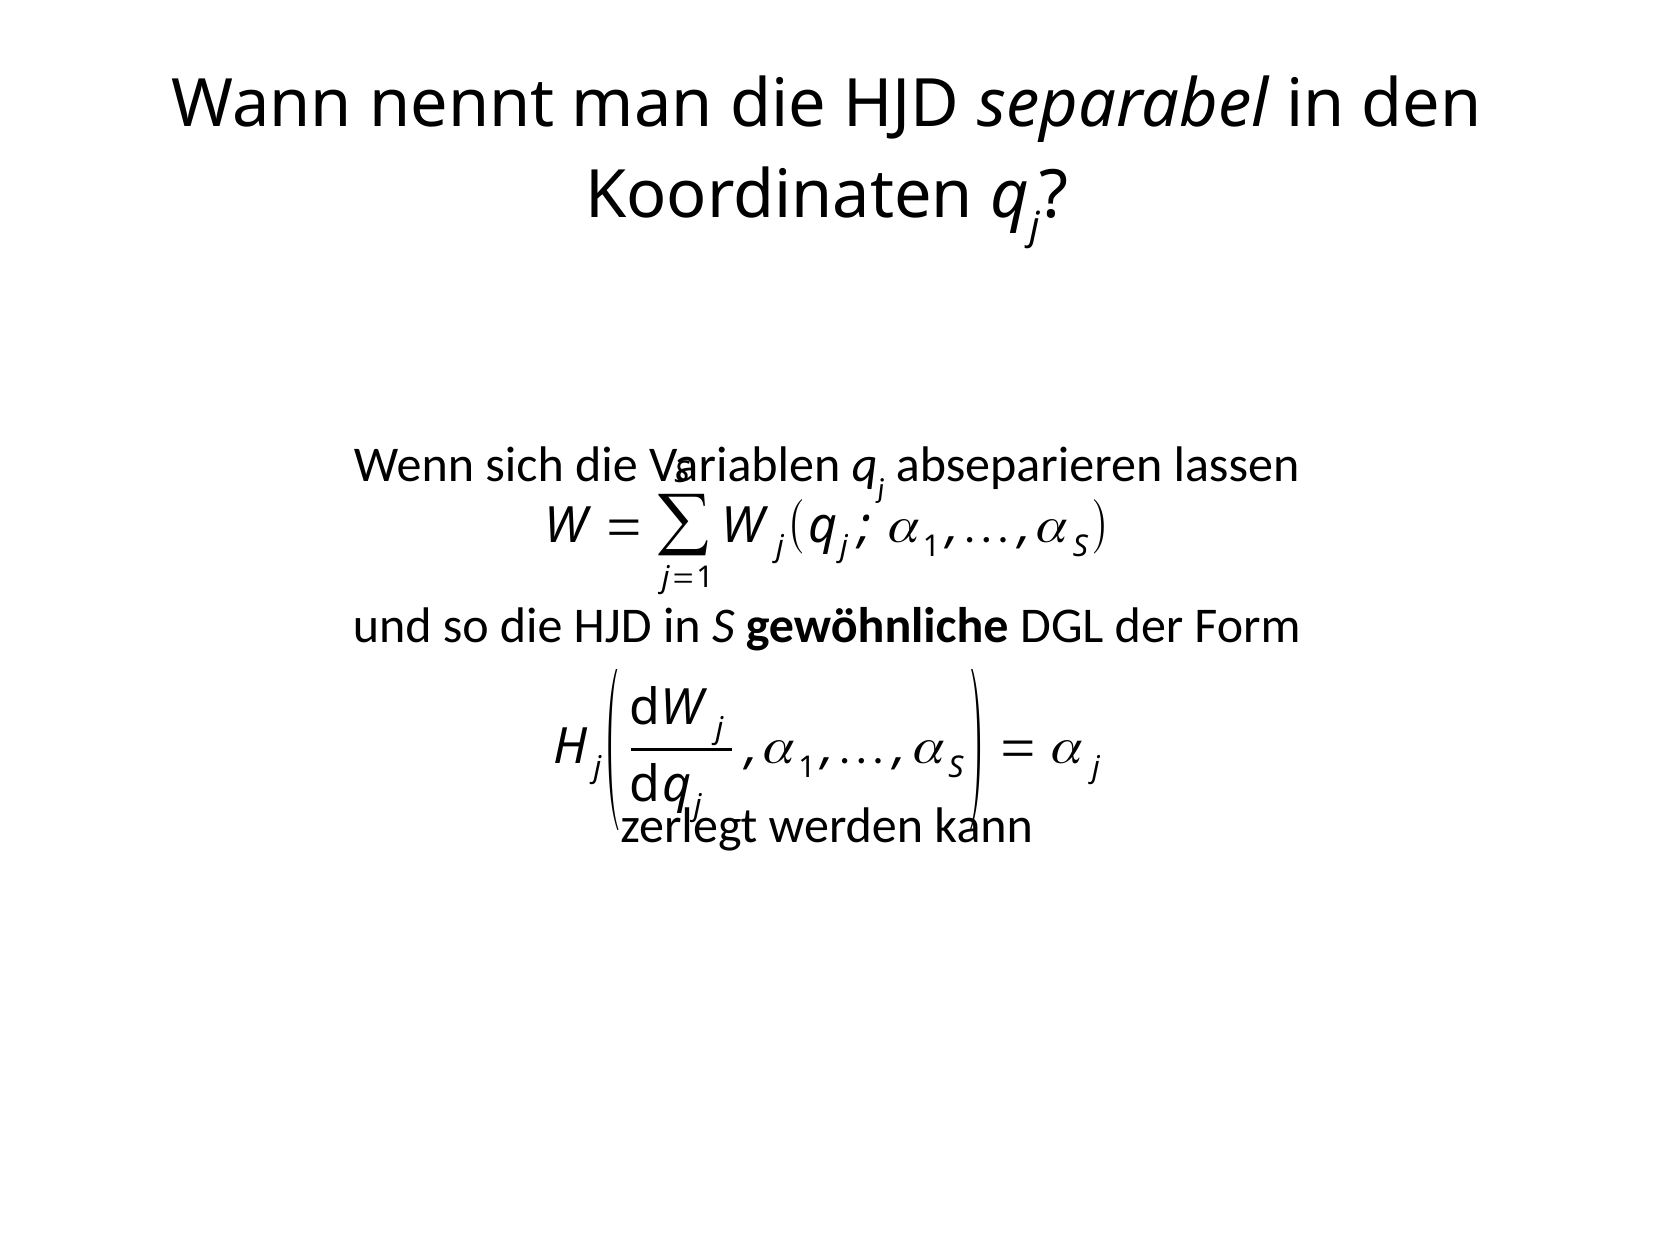

# Wann nennt man die HJD separabel in den Koordinaten qj?
Wenn sich die Variablen qj abseparieren lassen
und so die HJD in S gewöhnliche DGL der Form
zerlegt werden kann